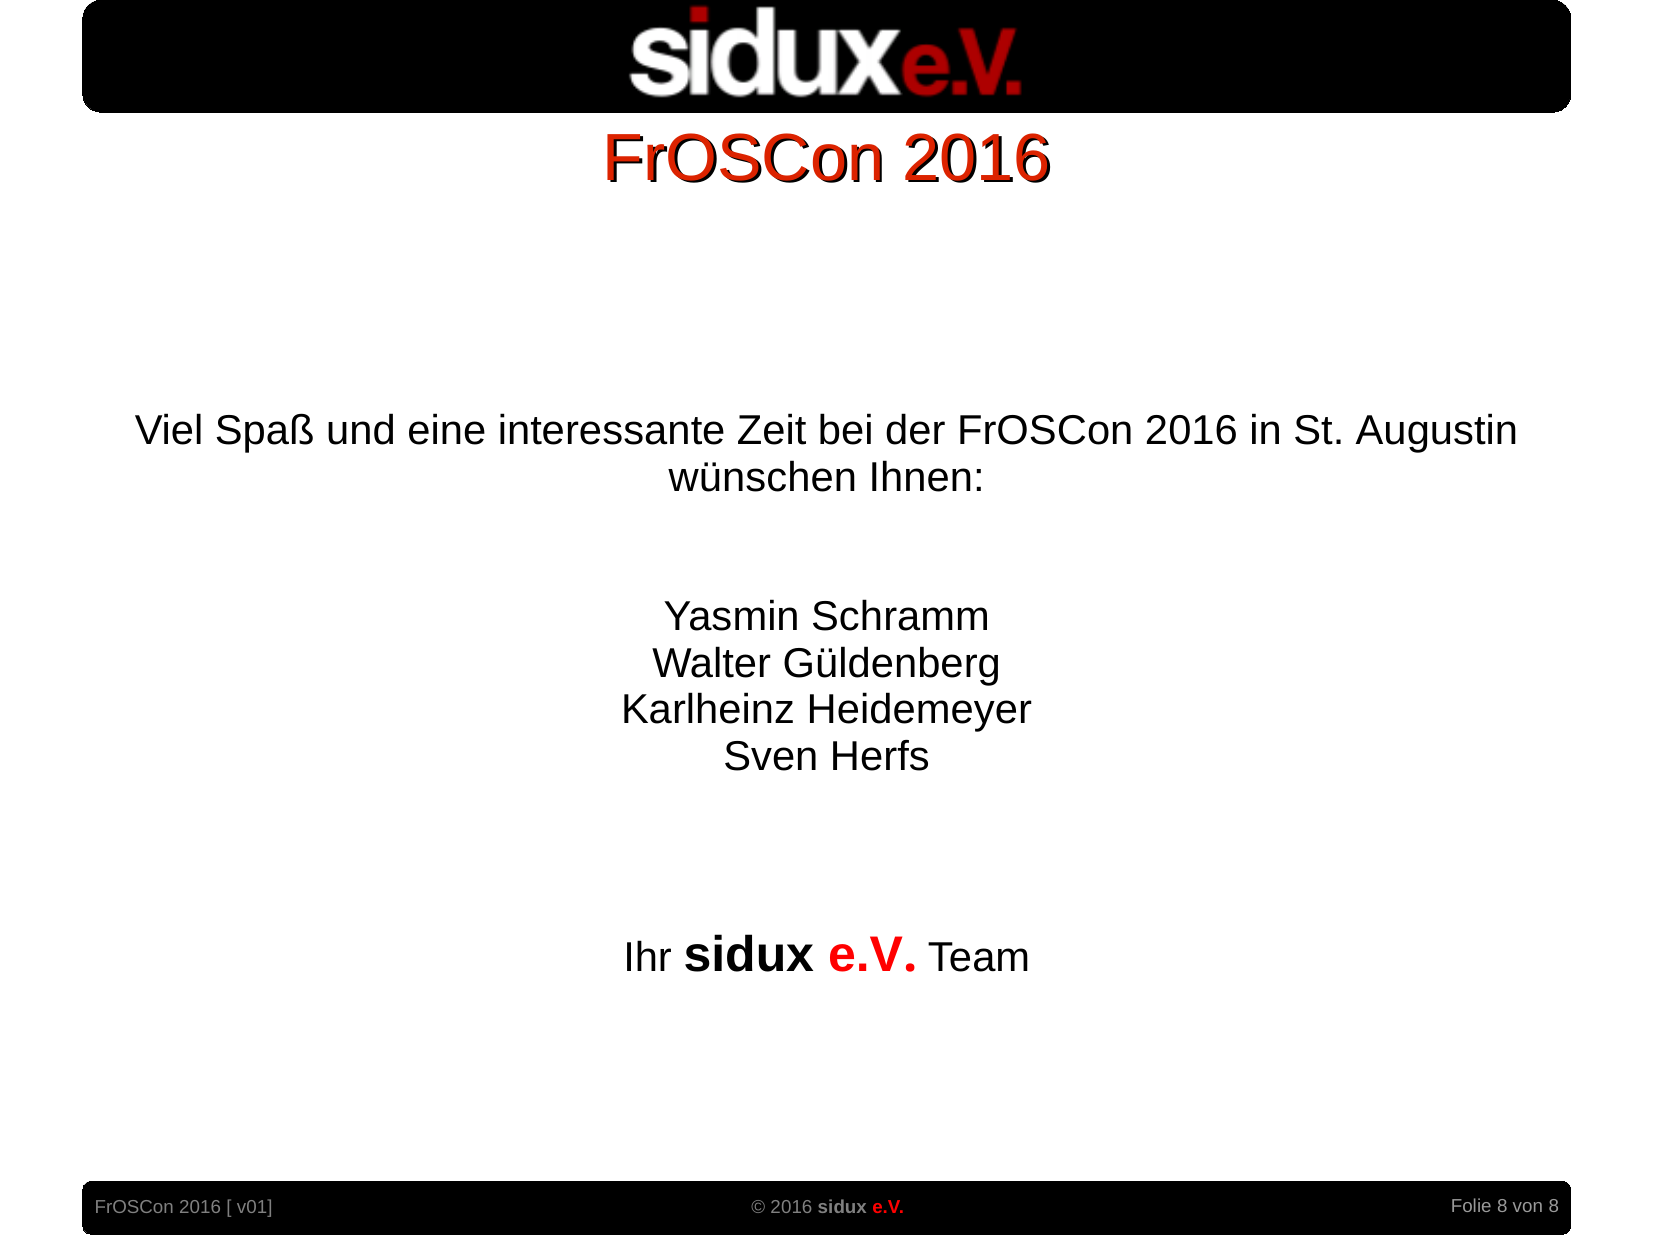

FrOSCon 2016
Viel Spaß und eine interessante Zeit bei der FrOSCon 2016 in St. Augustin wünschen Ihnen:
Yasmin Schramm
Walter Güldenberg
Karlheinz Heidemeyer
Sven Herfs
Ihr sidux e.V. Team